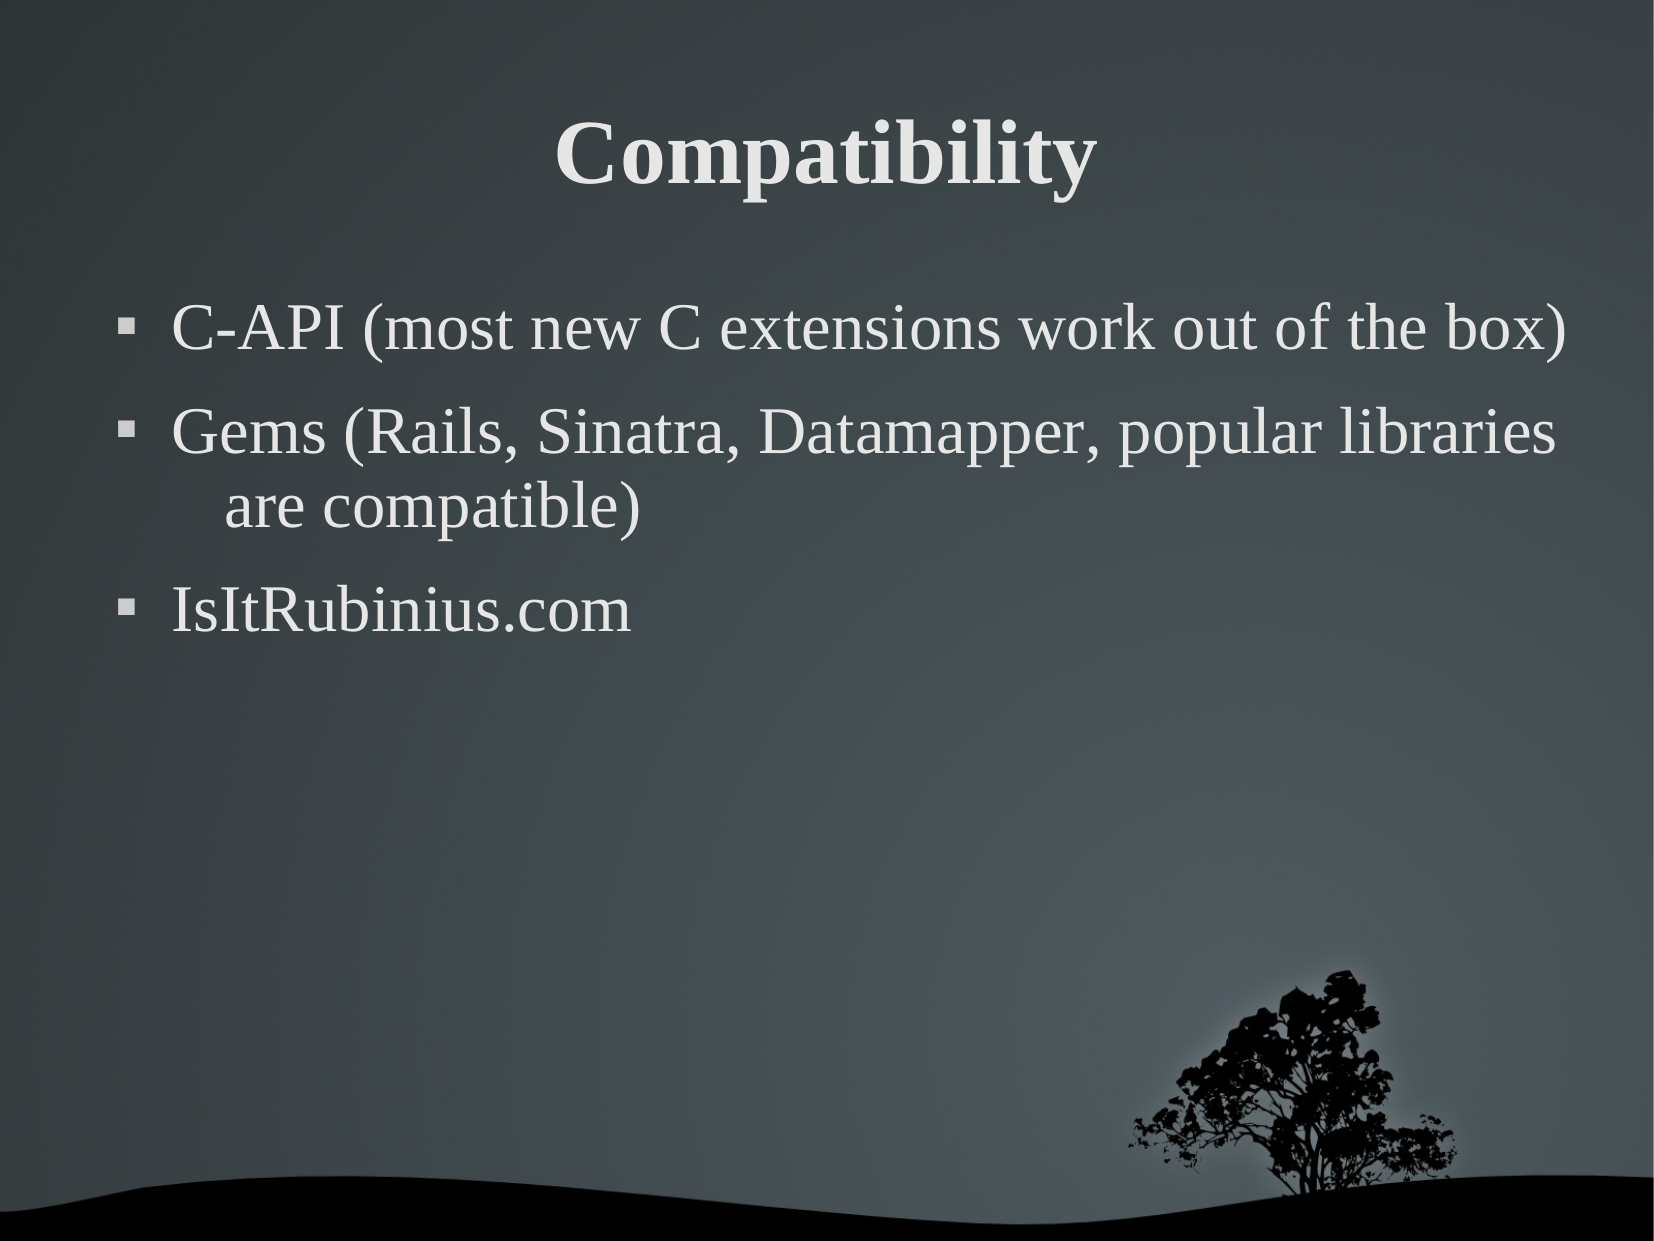

# Compatibility
C-API (most new C extensions work out of the box)
Gems (Rails, Sinatra, Datamapper, popular libraries are compatible)
IsItRubinius.com